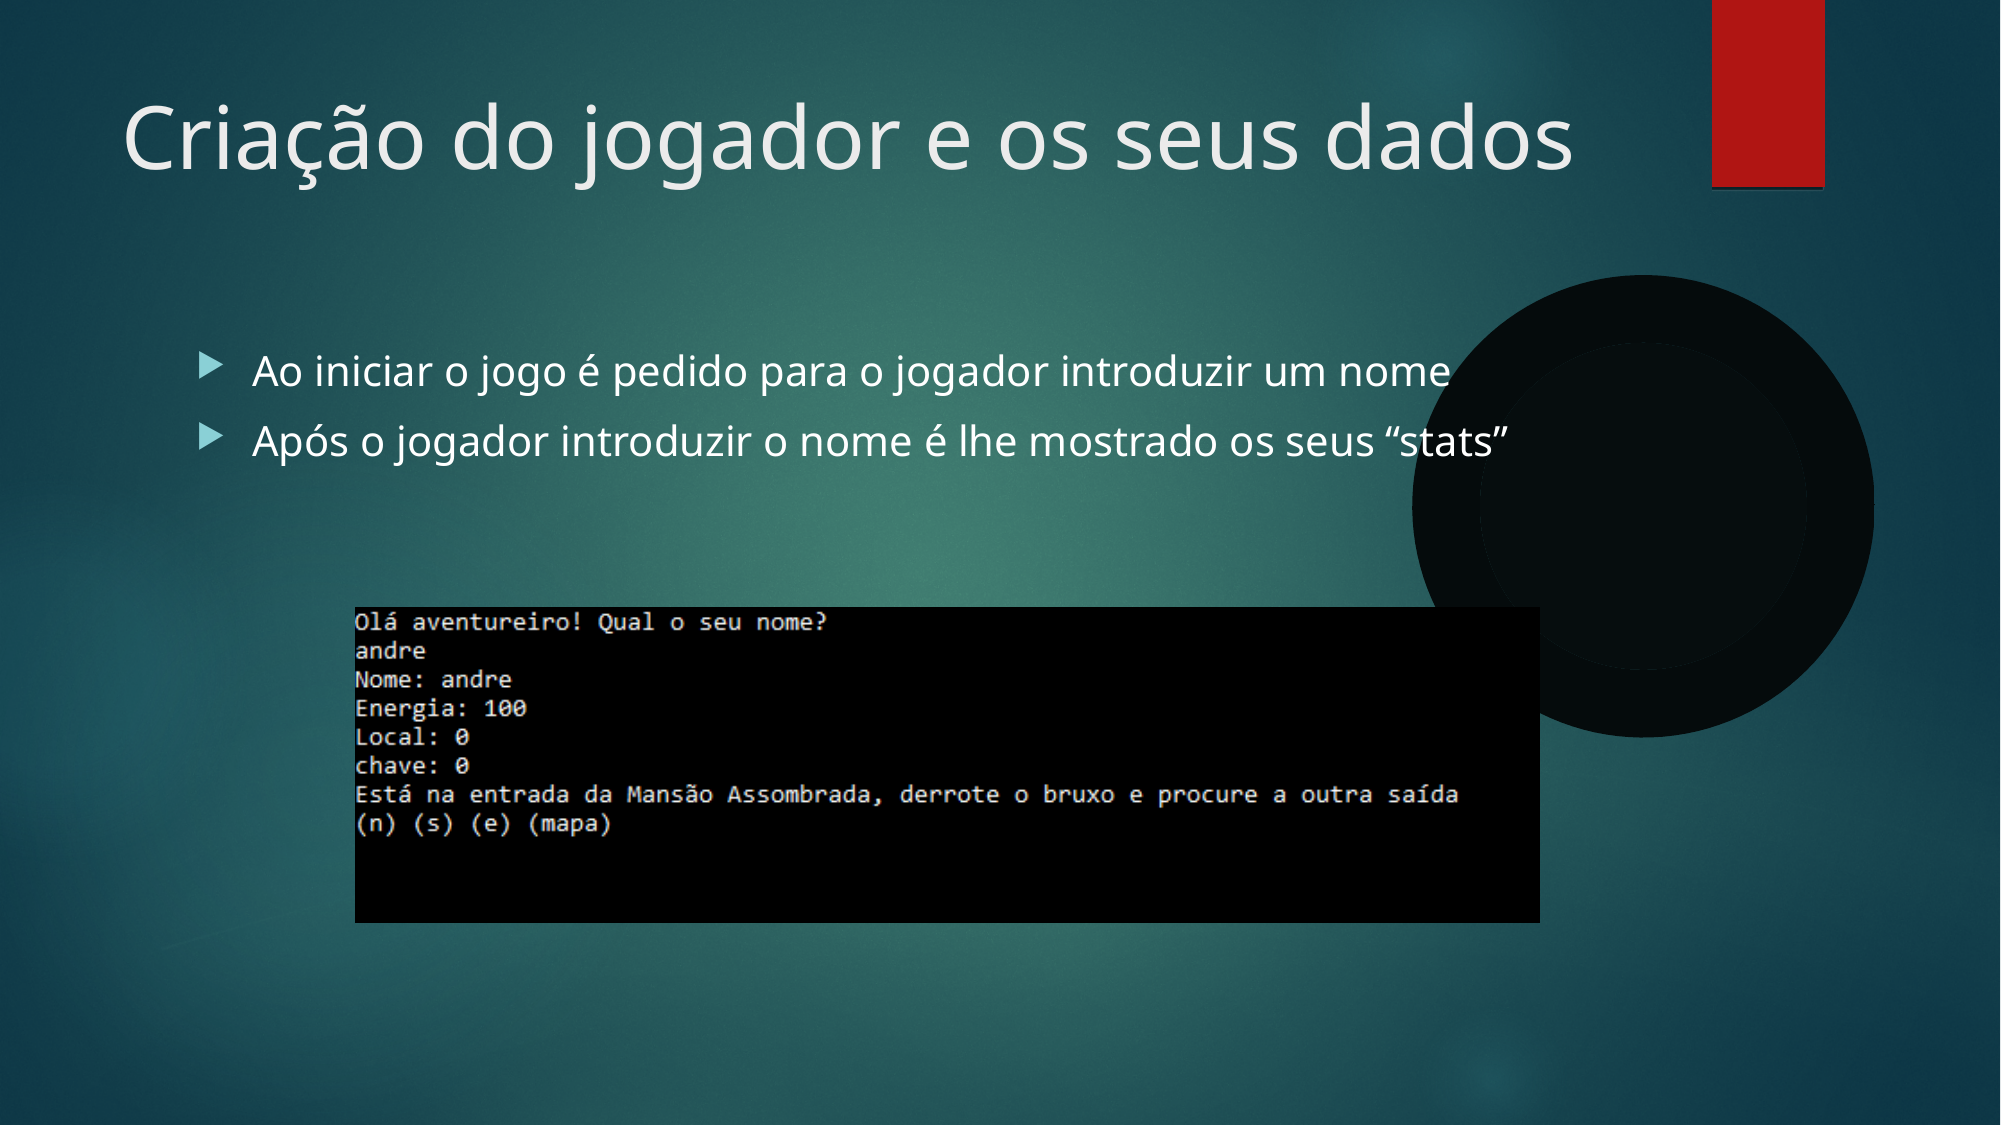

# Criação do jogador e os seus dados
Ao iniciar o jogo é pedido para o jogador introduzir um nome
Após o jogador introduzir o nome é lhe mostrado os seus “stats”